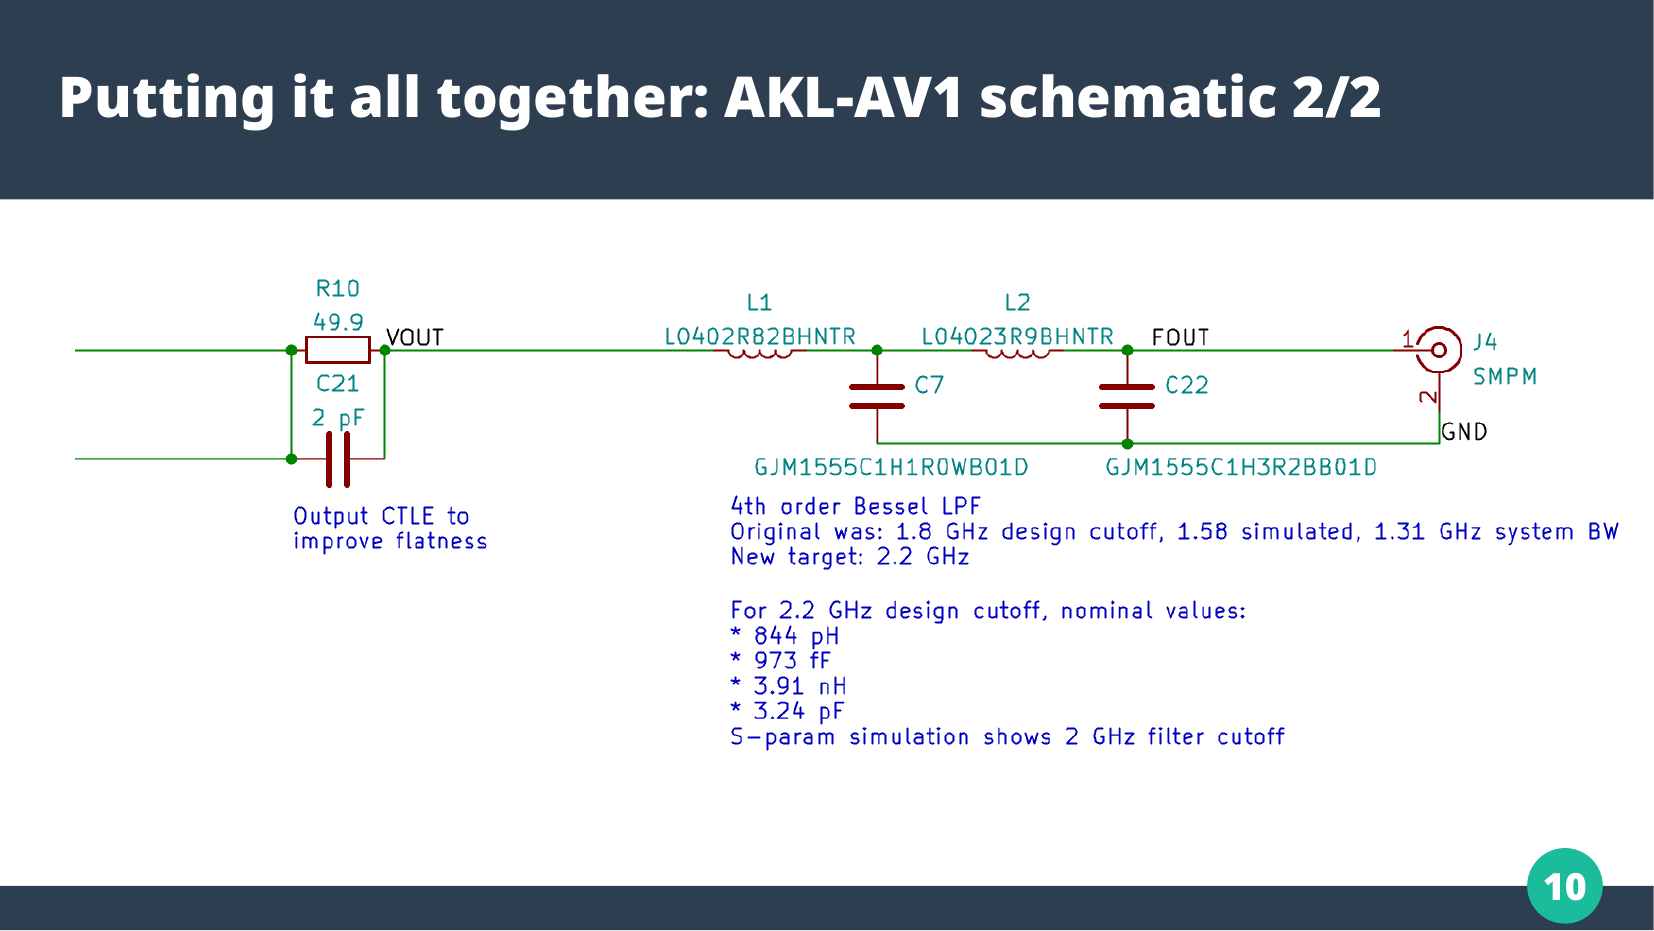

# Putting it all together: AKL-AV1 schematic 2/2